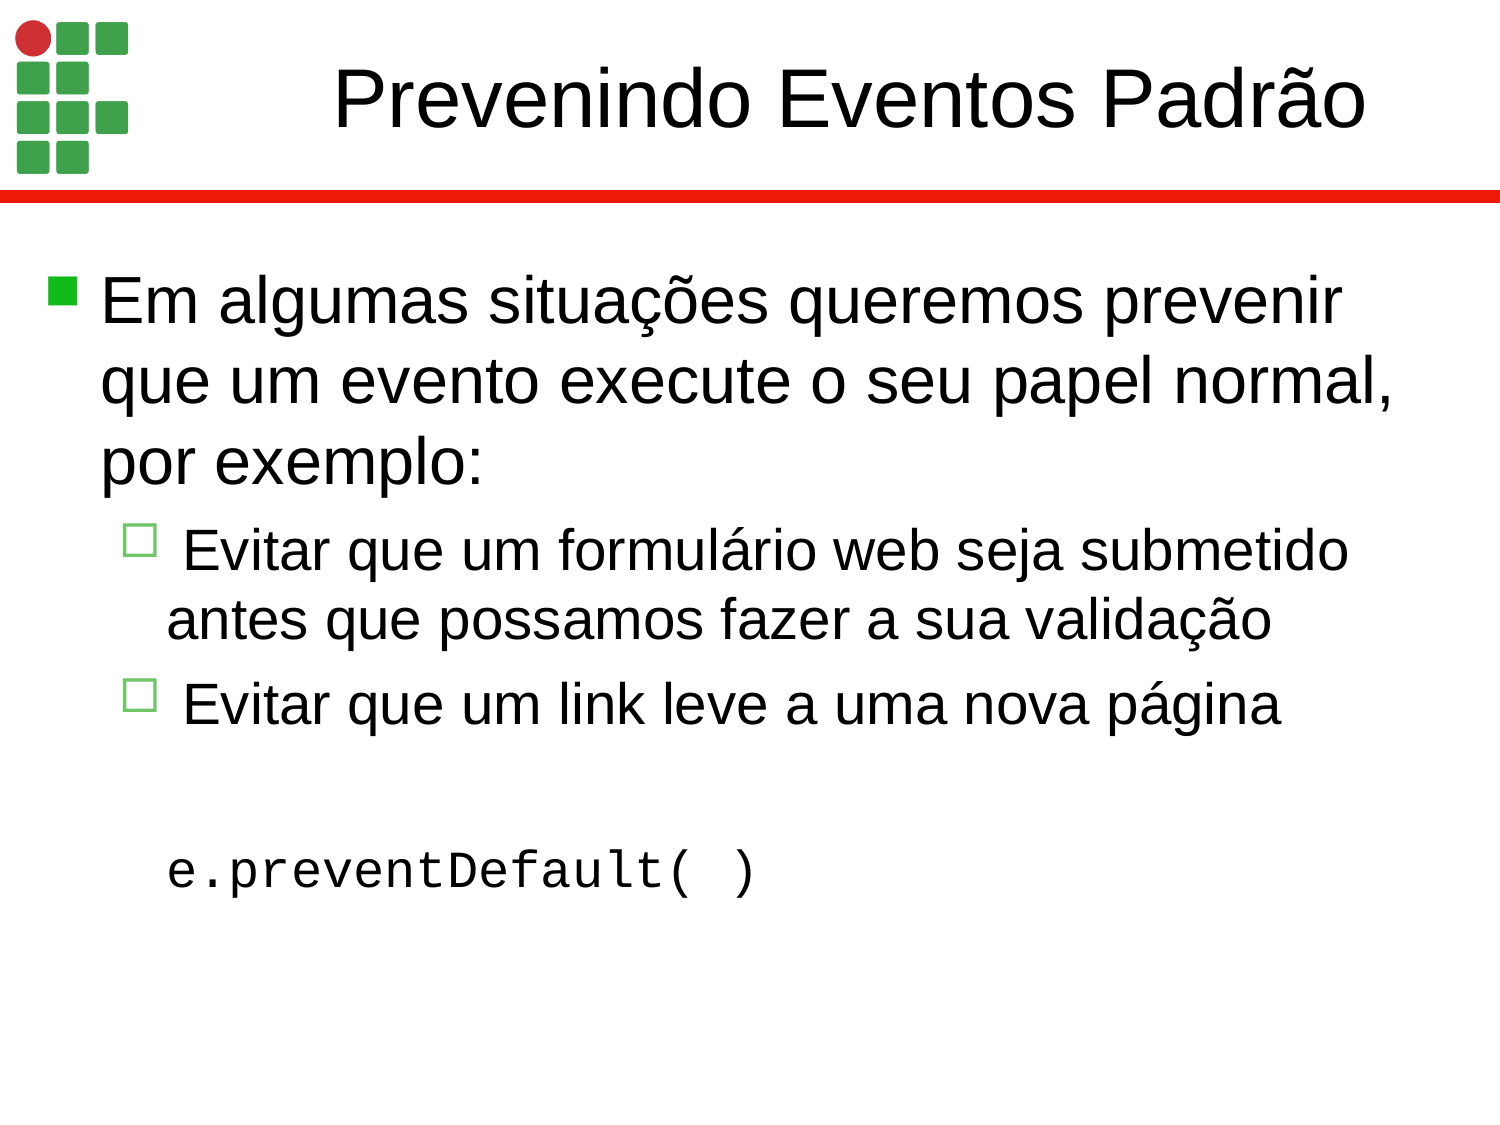

# Prevenindo Eventos Padrão
Em algumas situações queremos prevenir que um evento execute o seu papel normal, por exemplo:
 Evitar que um formulário web seja submetido antes que possamos fazer a sua validação
 Evitar que um link leve a uma nova página
e.preventDefault( )